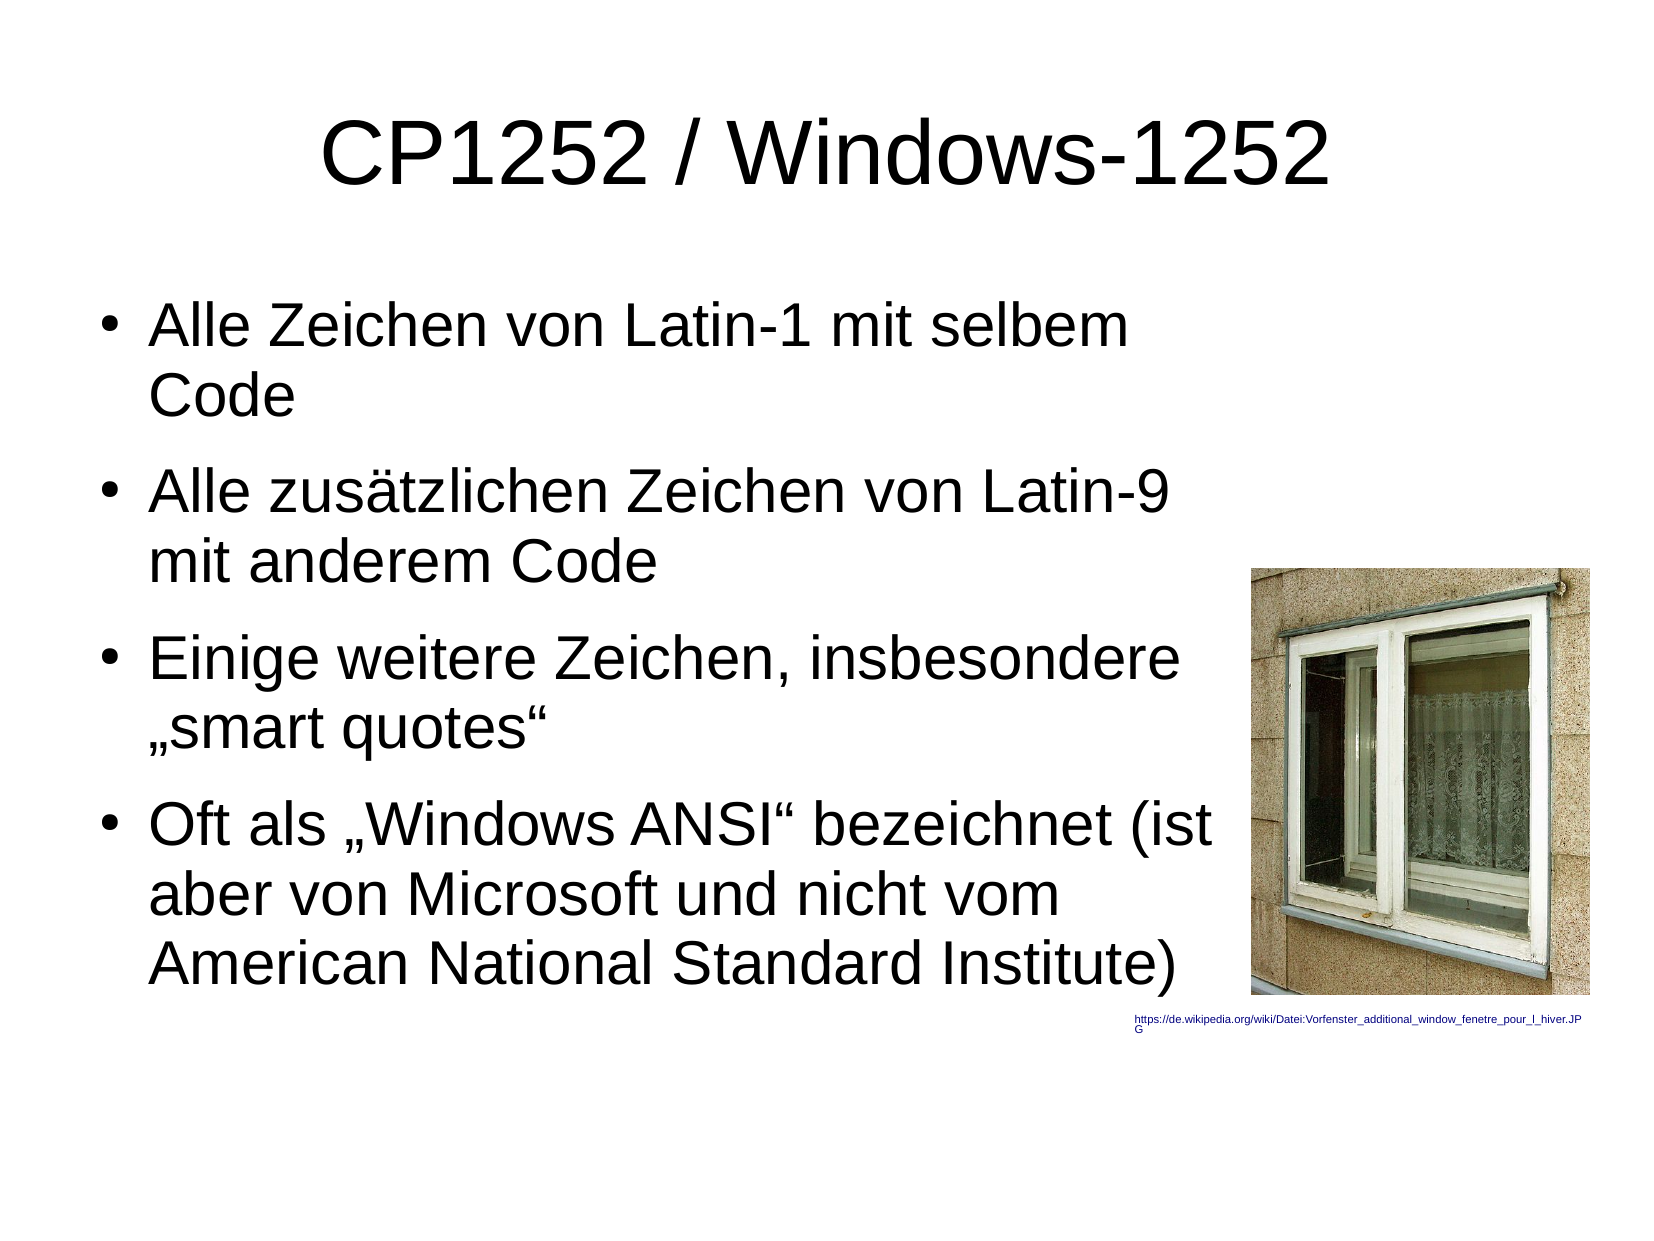

# CP1252 / Windows-1252
Alle Zeichen von Latin-1 mit selbem Code
Alle zusätzlichen Zeichen von Latin-9 mit anderem Code
Einige weitere Zeichen, insbesondere „smart quotes“
Oft als „Windows ANSI“ bezeichnet (ist aber von Microsoft und nicht vom American National Standard Institute)
https://de.wikipedia.org/wiki/Datei:Vorfenster_additional_window_fenetre_pour_l_hiver.JPG